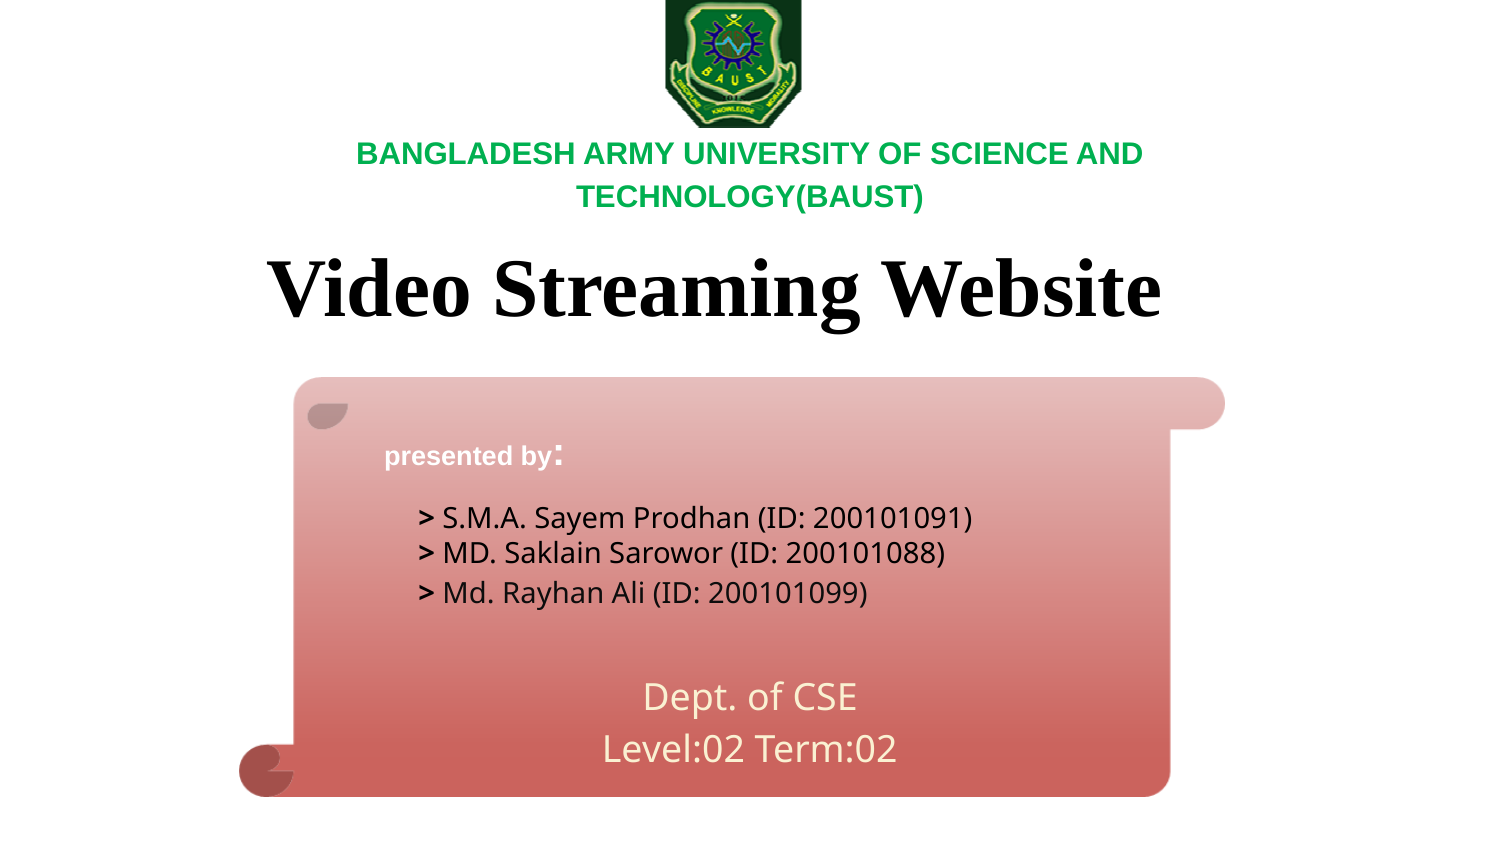

BANGLADESH ARMY UNIVERSITY OF SCIENCE AND TECHNOLOGY(BAUST)
Video Streaming Website
presented by:
> S.M.A. Sayem Prodhan (ID: 200101091)
> MD. Saklain Sarowor (ID: 200101088)
> Md. Rayhan Ali (ID: 200101099)
Dept. of CSE
Level:02 Term:02